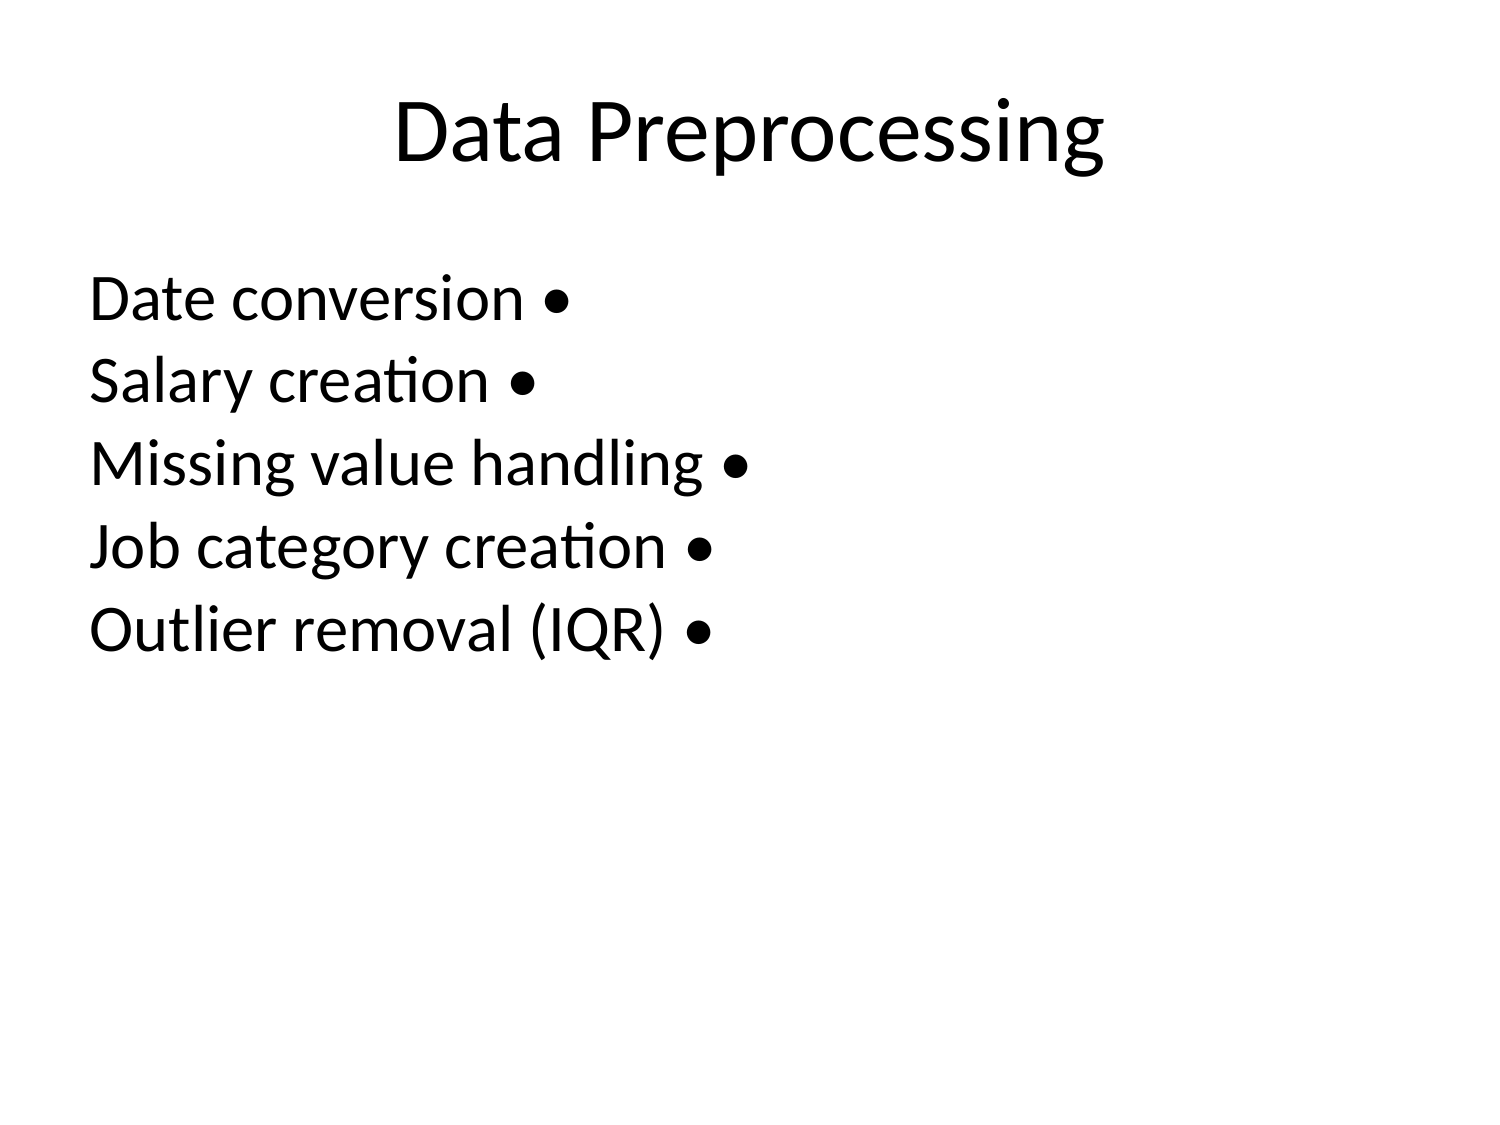

Data Preprocessing
• Date conversion
• Salary creation
• Missing value handling
• Job category creation
• Outlier removal (IQR)